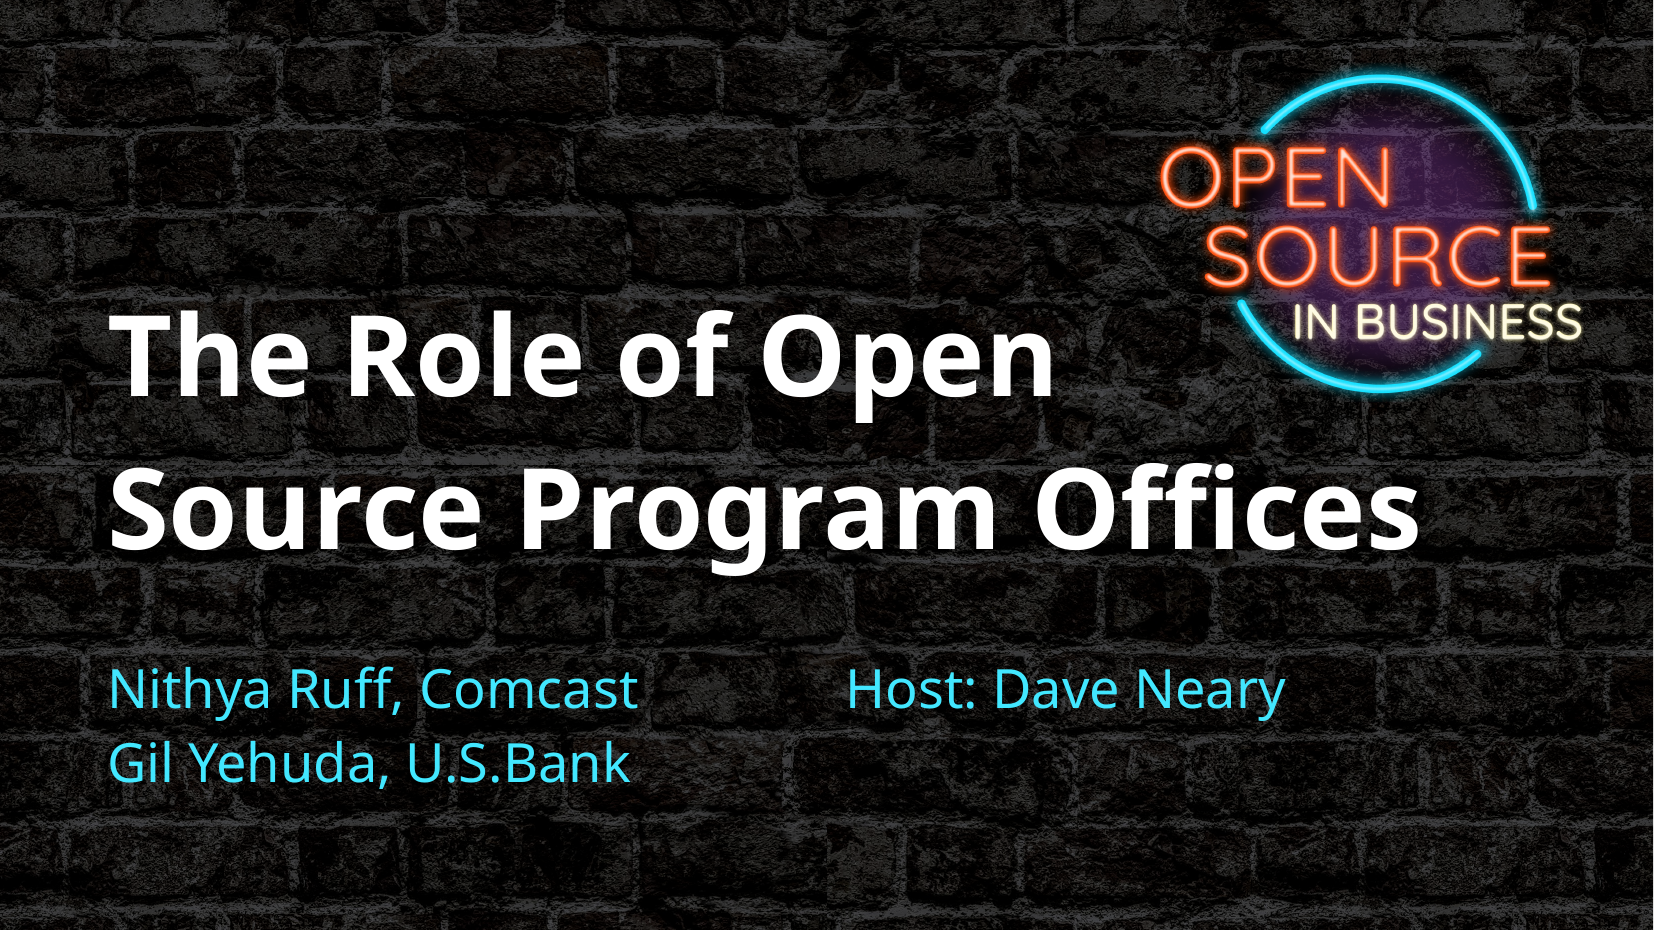

# The Role of Open Source Program Offices
Nithya Ruff, Comcast
Gil Yehuda, U.S.Bank
Host: Dave Neary